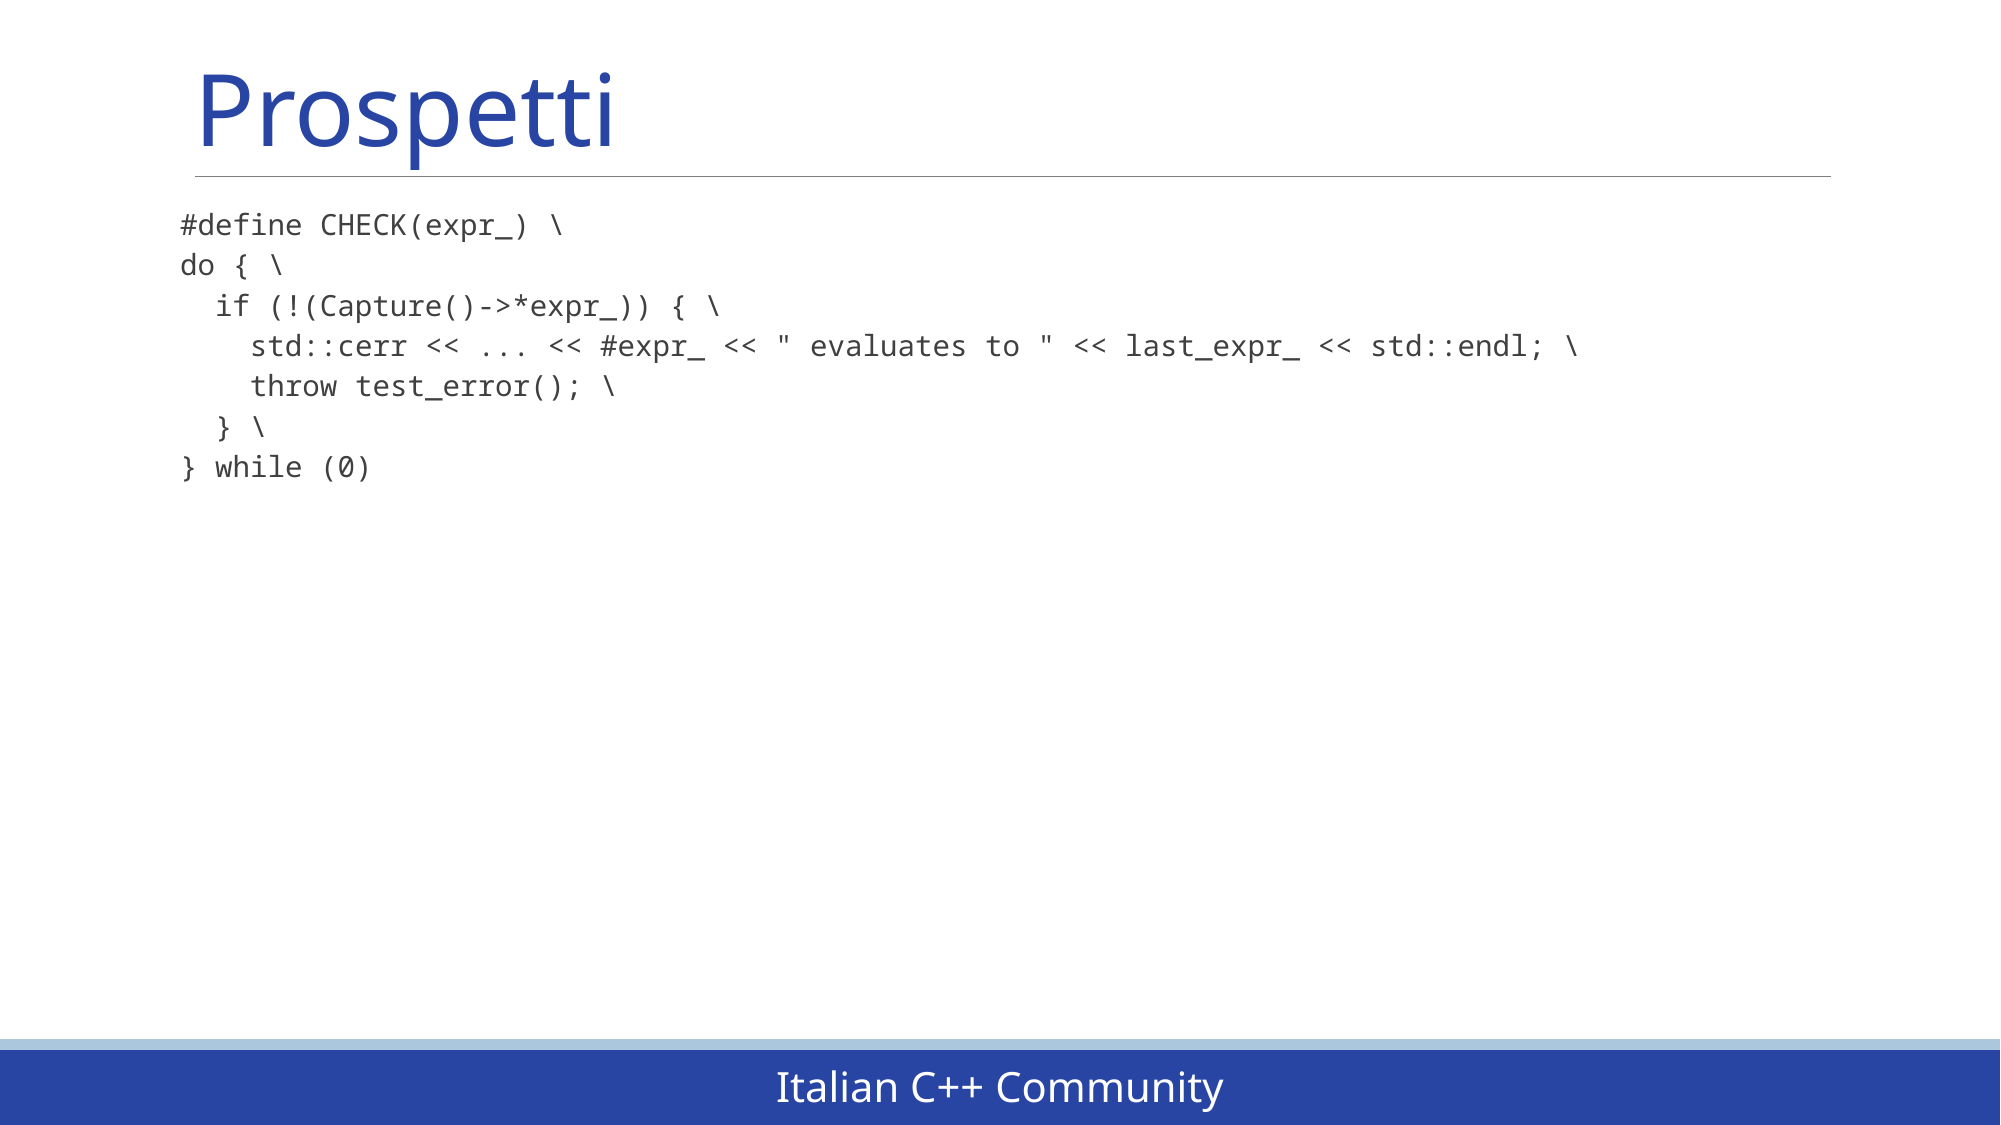

# Prospetti
#define CHECK(expr_) \
do { \
 if (!(Capture()->*expr_)) { \
 std::cerr << ... << #expr_ << " evaluates to " << last_expr_ << std::endl; \
 throw test_error(); \
 } \
} while (0)